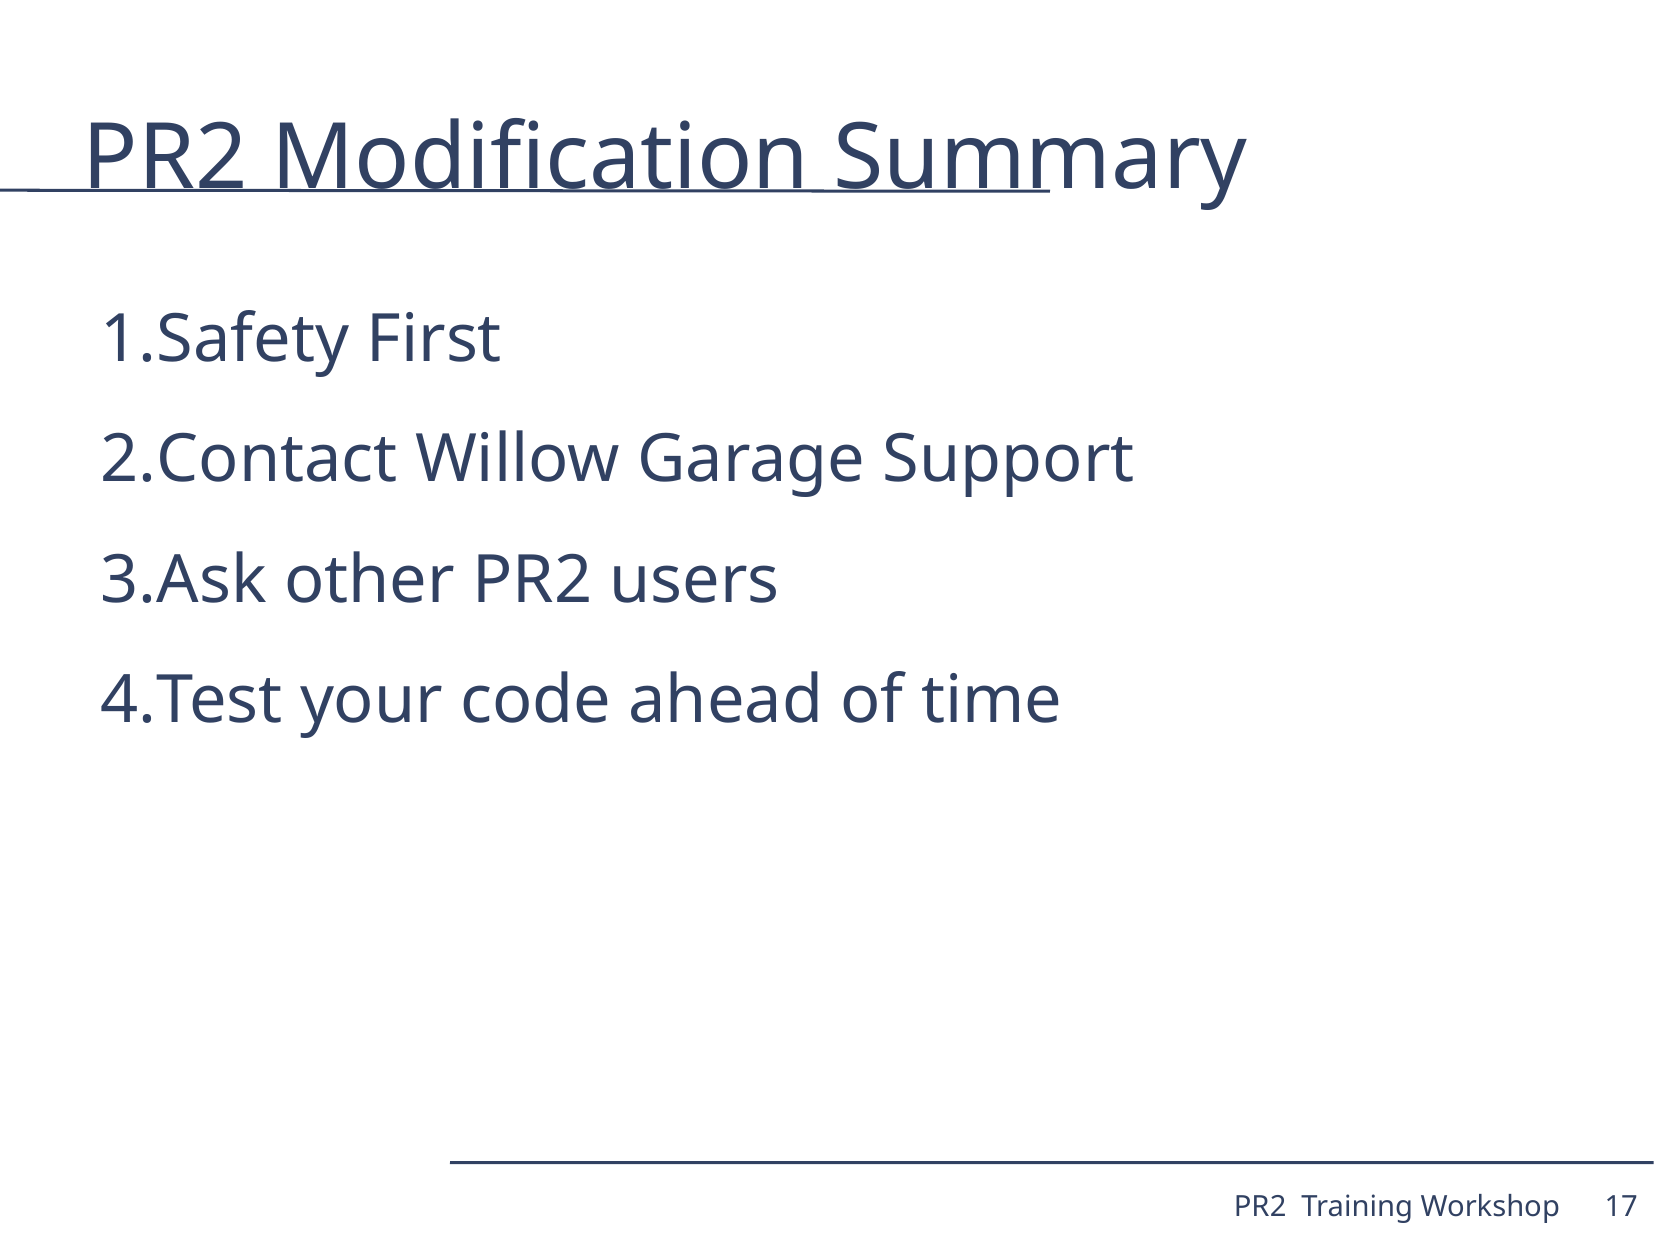

# PR2 Modification Summary
Safety First
Contact Willow Garage Support
Ask other PR2 users
Test your code ahead of time